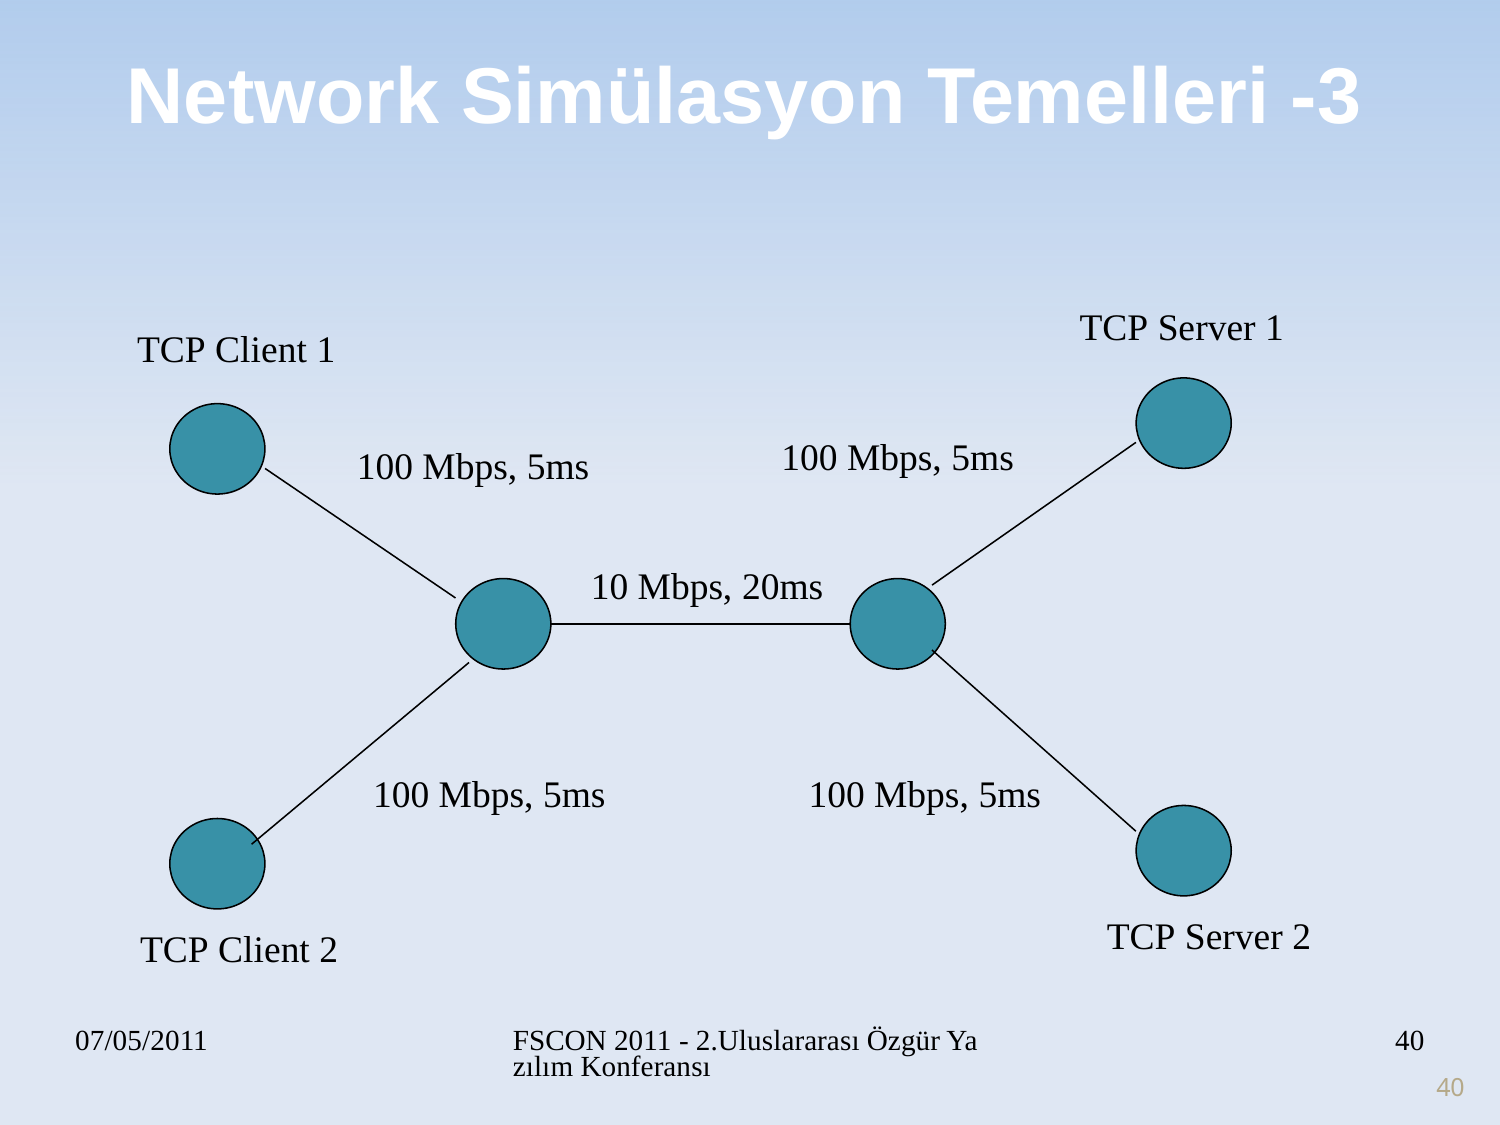

# Network Simülasyon Temelleri -3
TCP Server 1
TCP Client 1
100 Mbps, 5ms
100 Mbps, 5ms
10 Mbps, 20ms
100 Mbps, 5ms
100 Mbps, 5ms
TCP Server 2
TCP Client 2
07/05/2011
FSCON 2011 - 2.Uluslararası Özgür Yazılım Konferansı
40